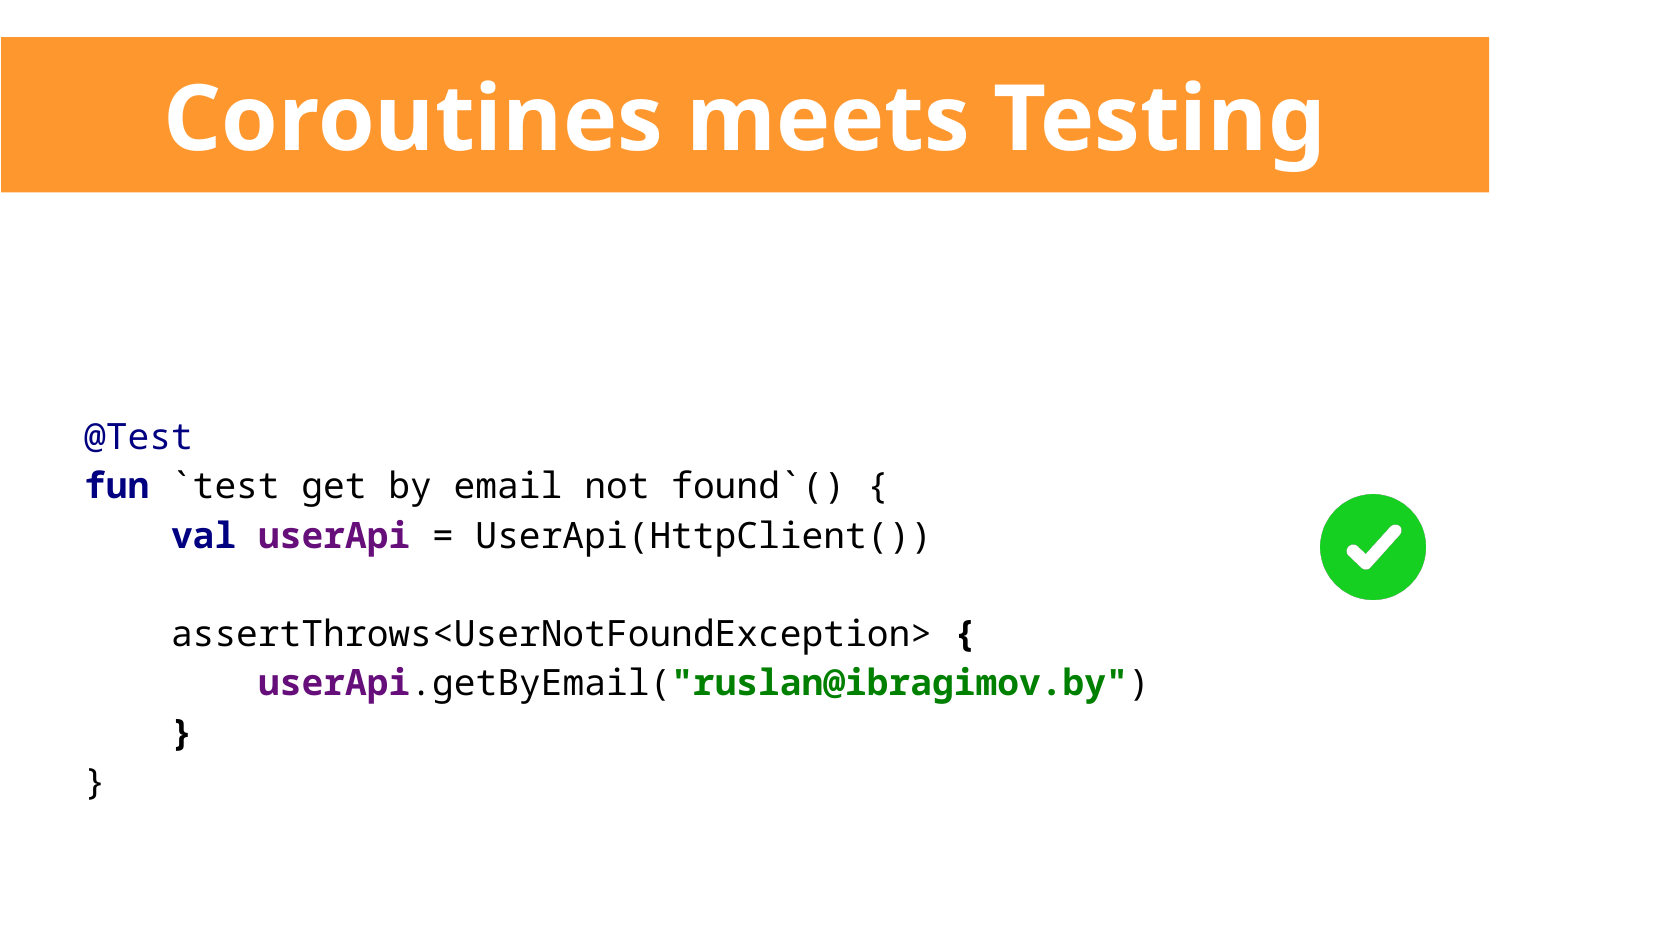

# Coroutines meets Testing
@Test
fun `test get by email not found`() {
 val userApi = UserApi(HttpClient())
 assertThrows<UserNotFoundException> {
 userApi.getByEmail("ruslan@ibragimov.by")
 }
}